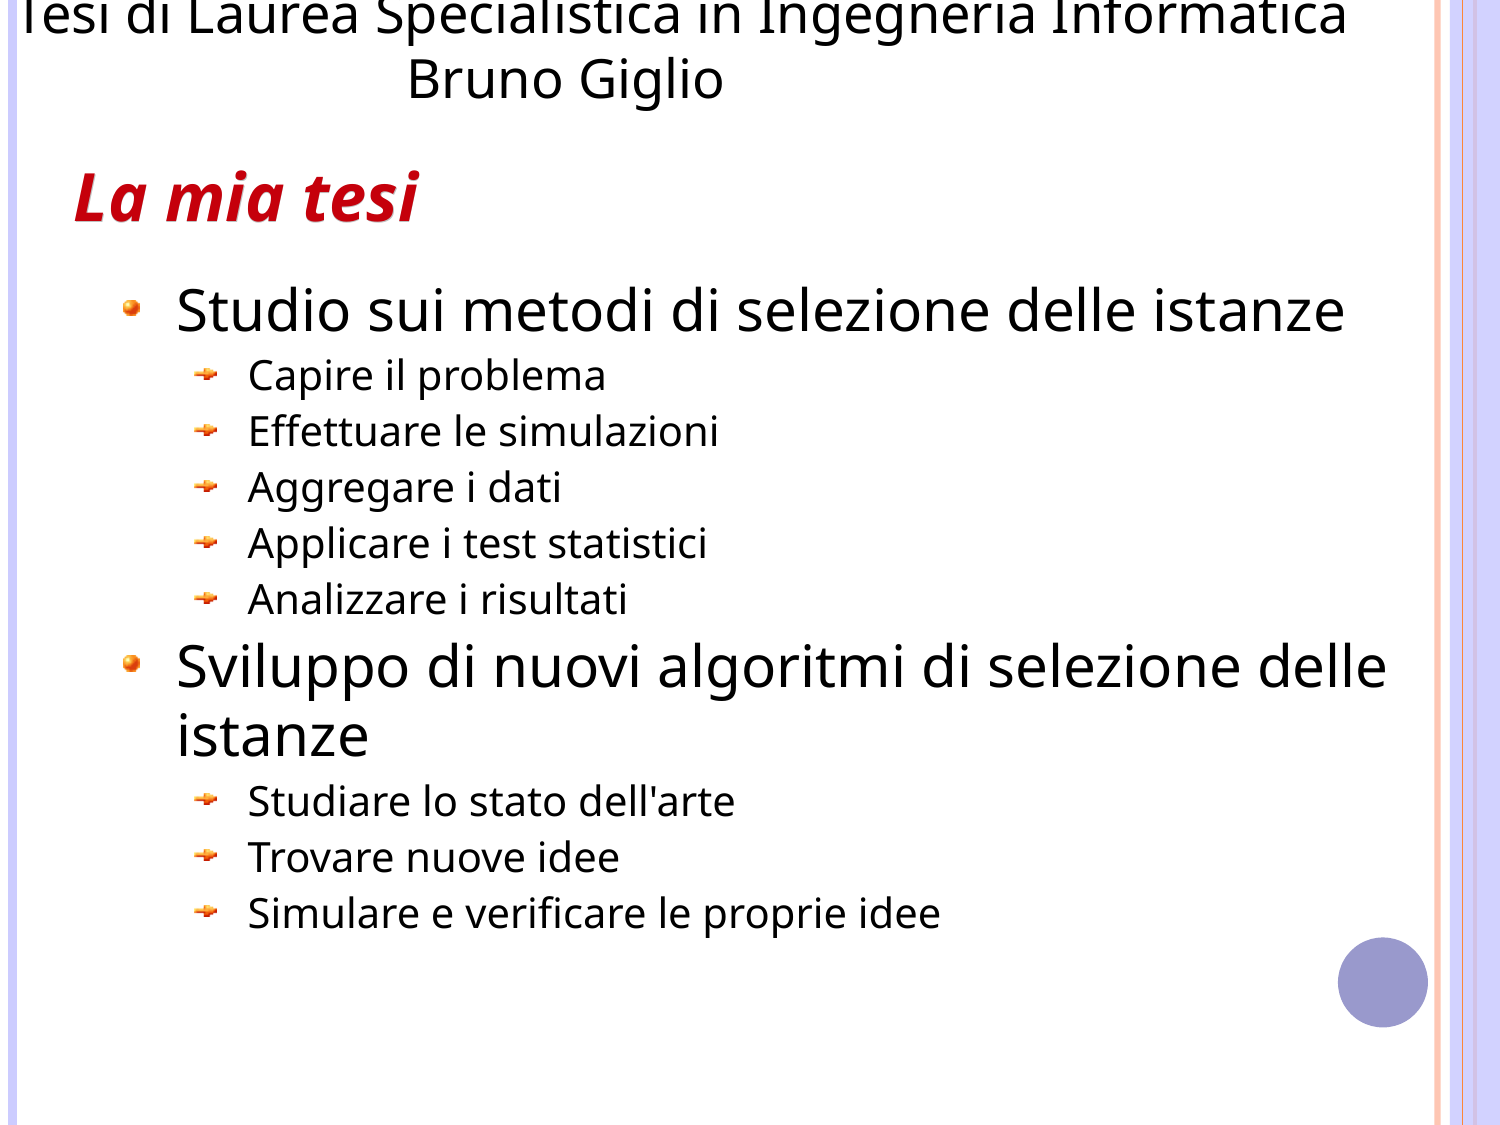

# Tesi di Laurea Specialistica in Ingegneria Informatica Bruno Giglio
La mia tesi
Studio sui metodi di selezione delle istanze
Capire il problema
Effettuare le simulazioni
Aggregare i dati
Applicare i test statistici
Analizzare i risultati
Sviluppo di nuovi algoritmi di selezione delle istanze
Studiare lo stato dell'arte
Trovare nuove idee
Simulare e verificare le proprie idee